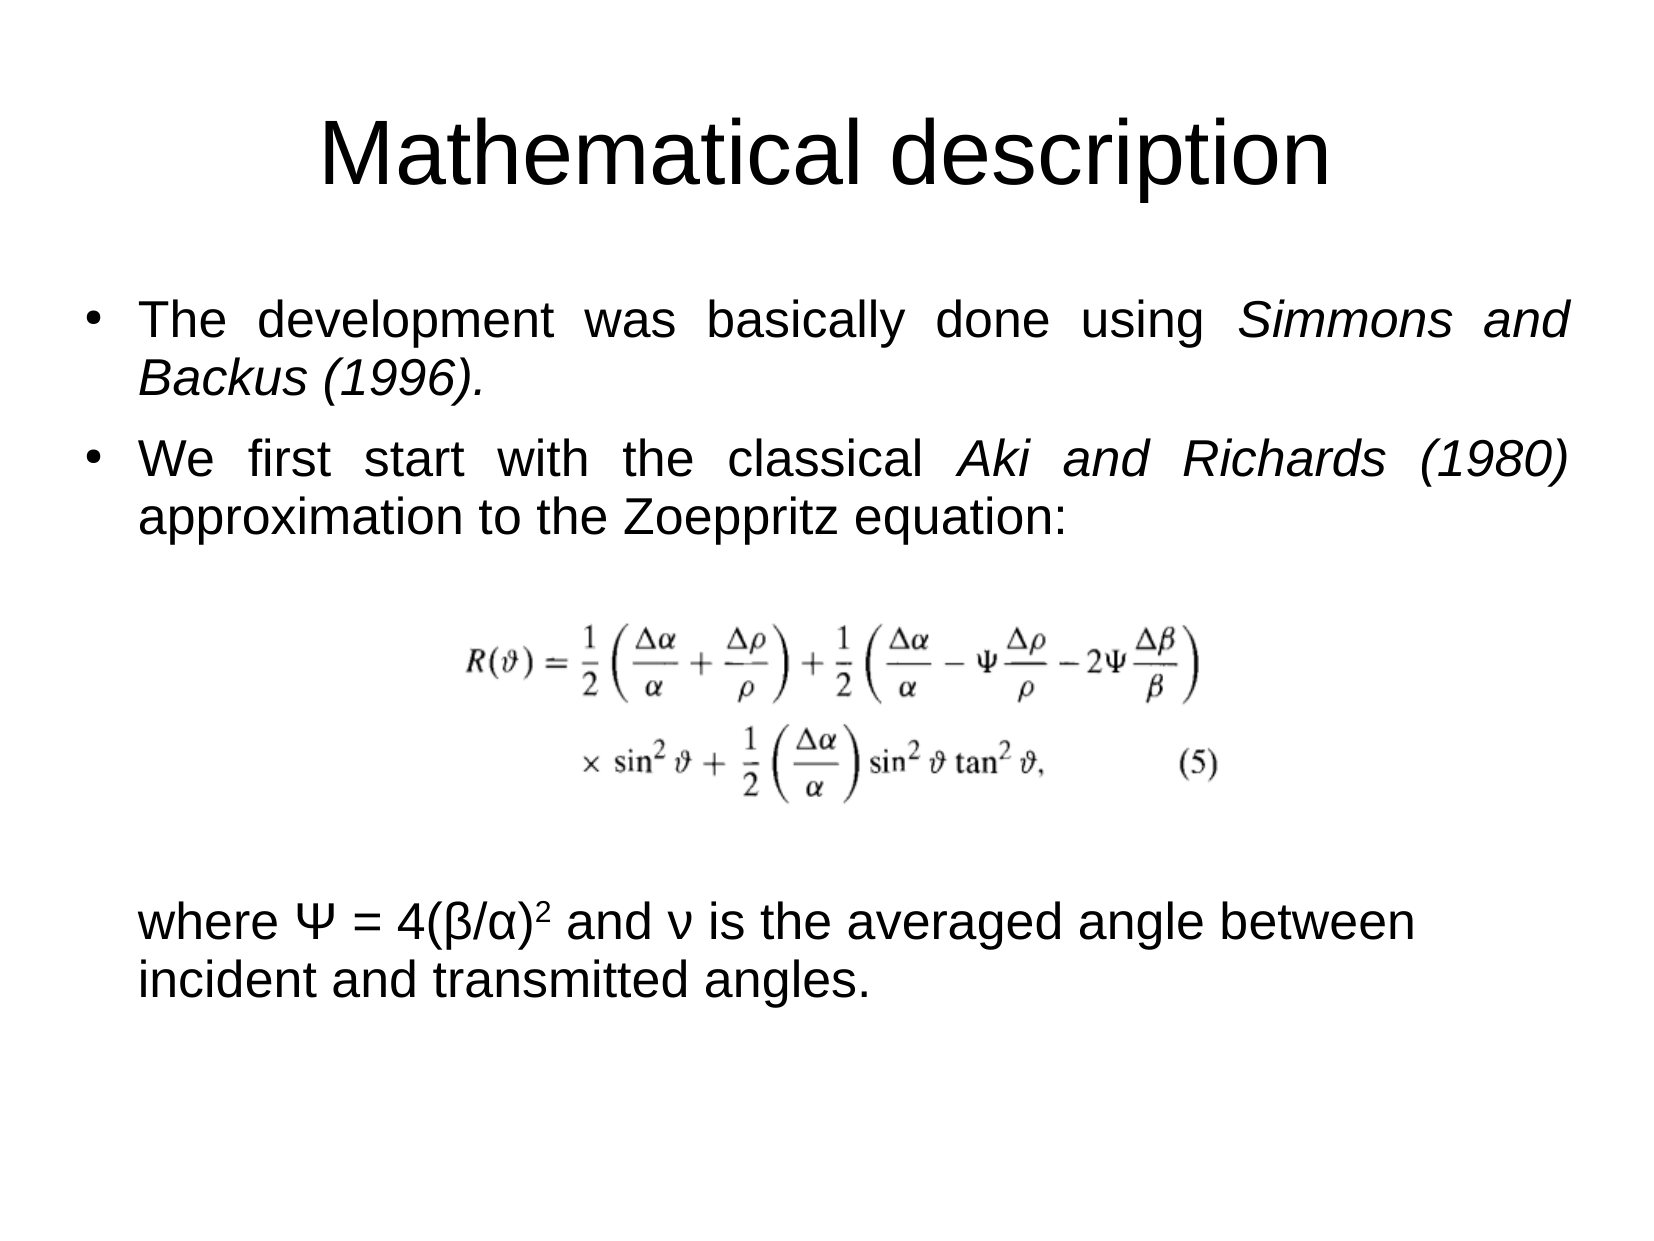

# Mathematical description
The development was basically done using Simmons and Backus (1996).
We first start with the classical Aki and Richards (1980) approximation to the Zoeppritz equation:
where Ψ = 4(β/α)2 and ν is the averaged angle between incident and transmitted angles.